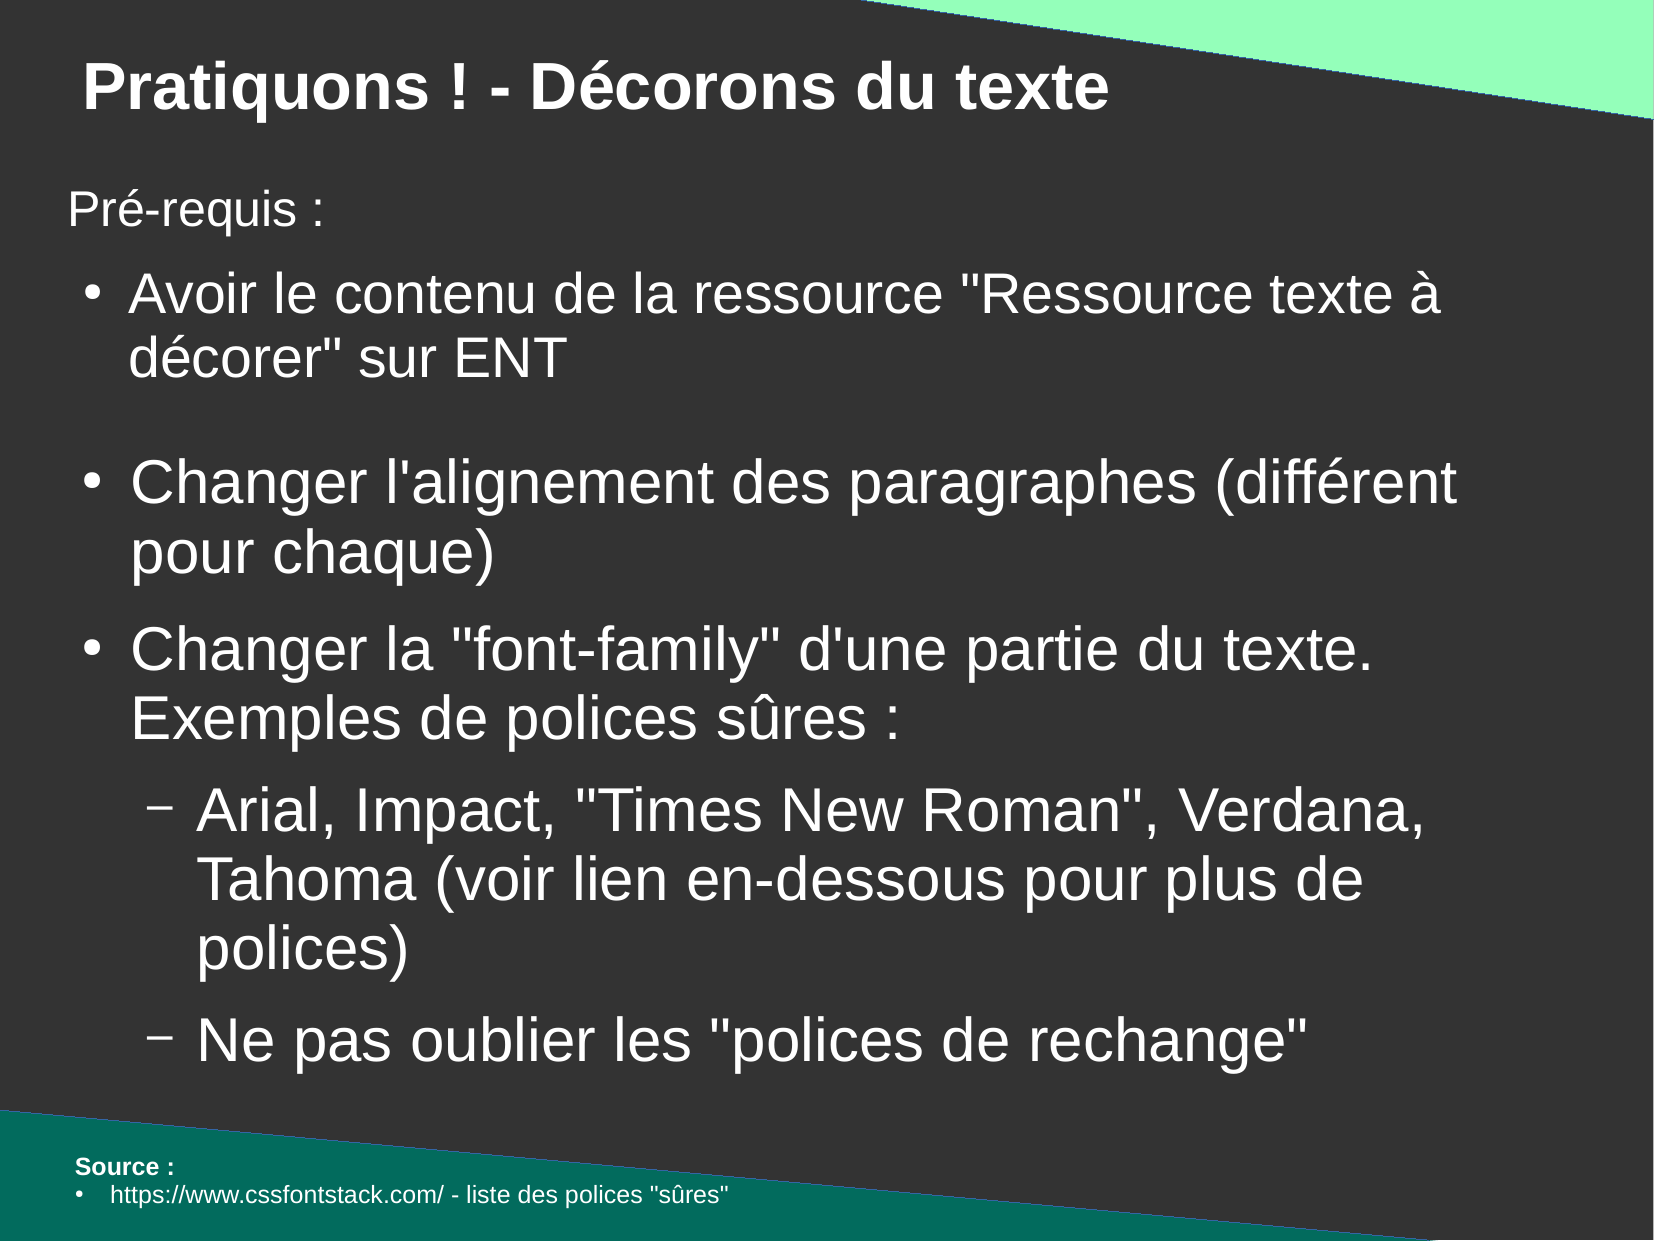

# Pratiquons ! - Décorons du texte
Pré-requis :
Avoir le contenu de la ressource "Ressource texte à décorer" sur ENT
Changer l'alignement des paragraphes (différent pour chaque)
Changer la "font-family" d'une partie du texte.
Exemples de polices sûres :
Arial, Impact, "Times New Roman", Verdana, Tahoma (voir lien en-dessous pour plus de polices)
Ne pas oublier les "polices de rechange"
Source :
https://www.cssfontstack.com/ - liste des polices "sûres"